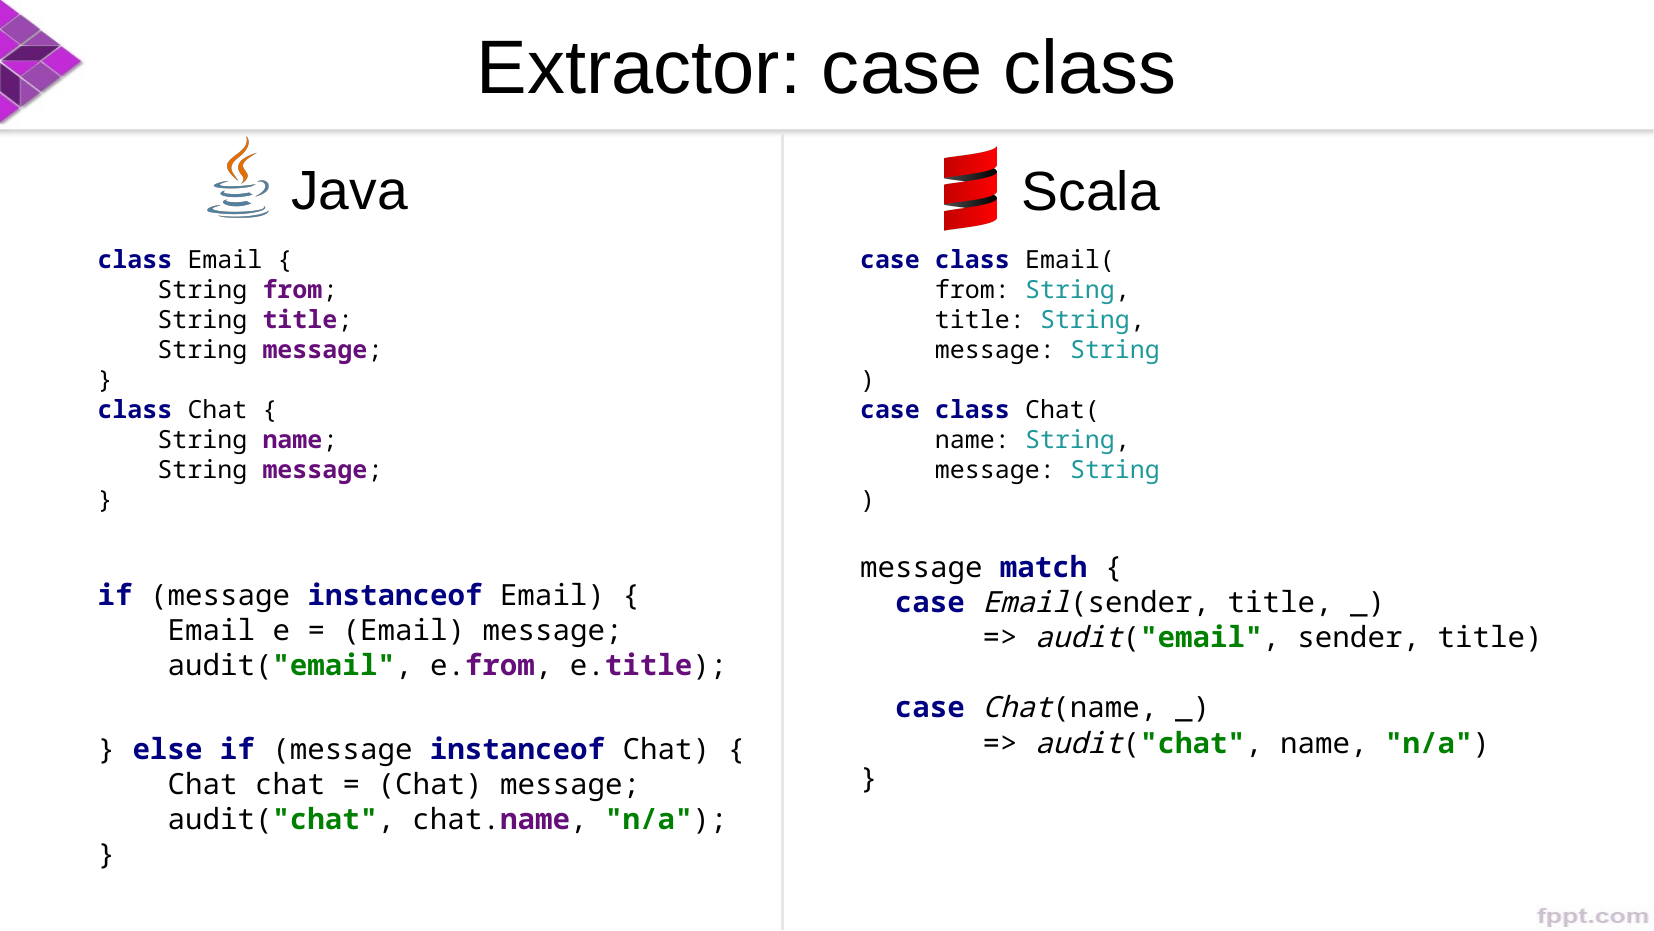

# Extractor: case class
Java
Scala
class Email {
 String from;
 String title;
 String message;
}
class Chat {
 String name;
 String message;
}
if (message instanceof Email) {
 Email e = (Email) message;
 audit("email", e.from, e.title);
} else if (message instanceof Chat) {
 Chat chat = (Chat) message;
 audit("chat", chat.name, "n/a");
}
case class Email(
 from: String,
 title: String,
 message: String
)
case class Chat(
 name: String,
 message: String
)
message match {
 case Email(sender, title, _)
 => audit("email", sender, title)
 case Chat(name, _)
 => audit("chat", name, "n/a")
}